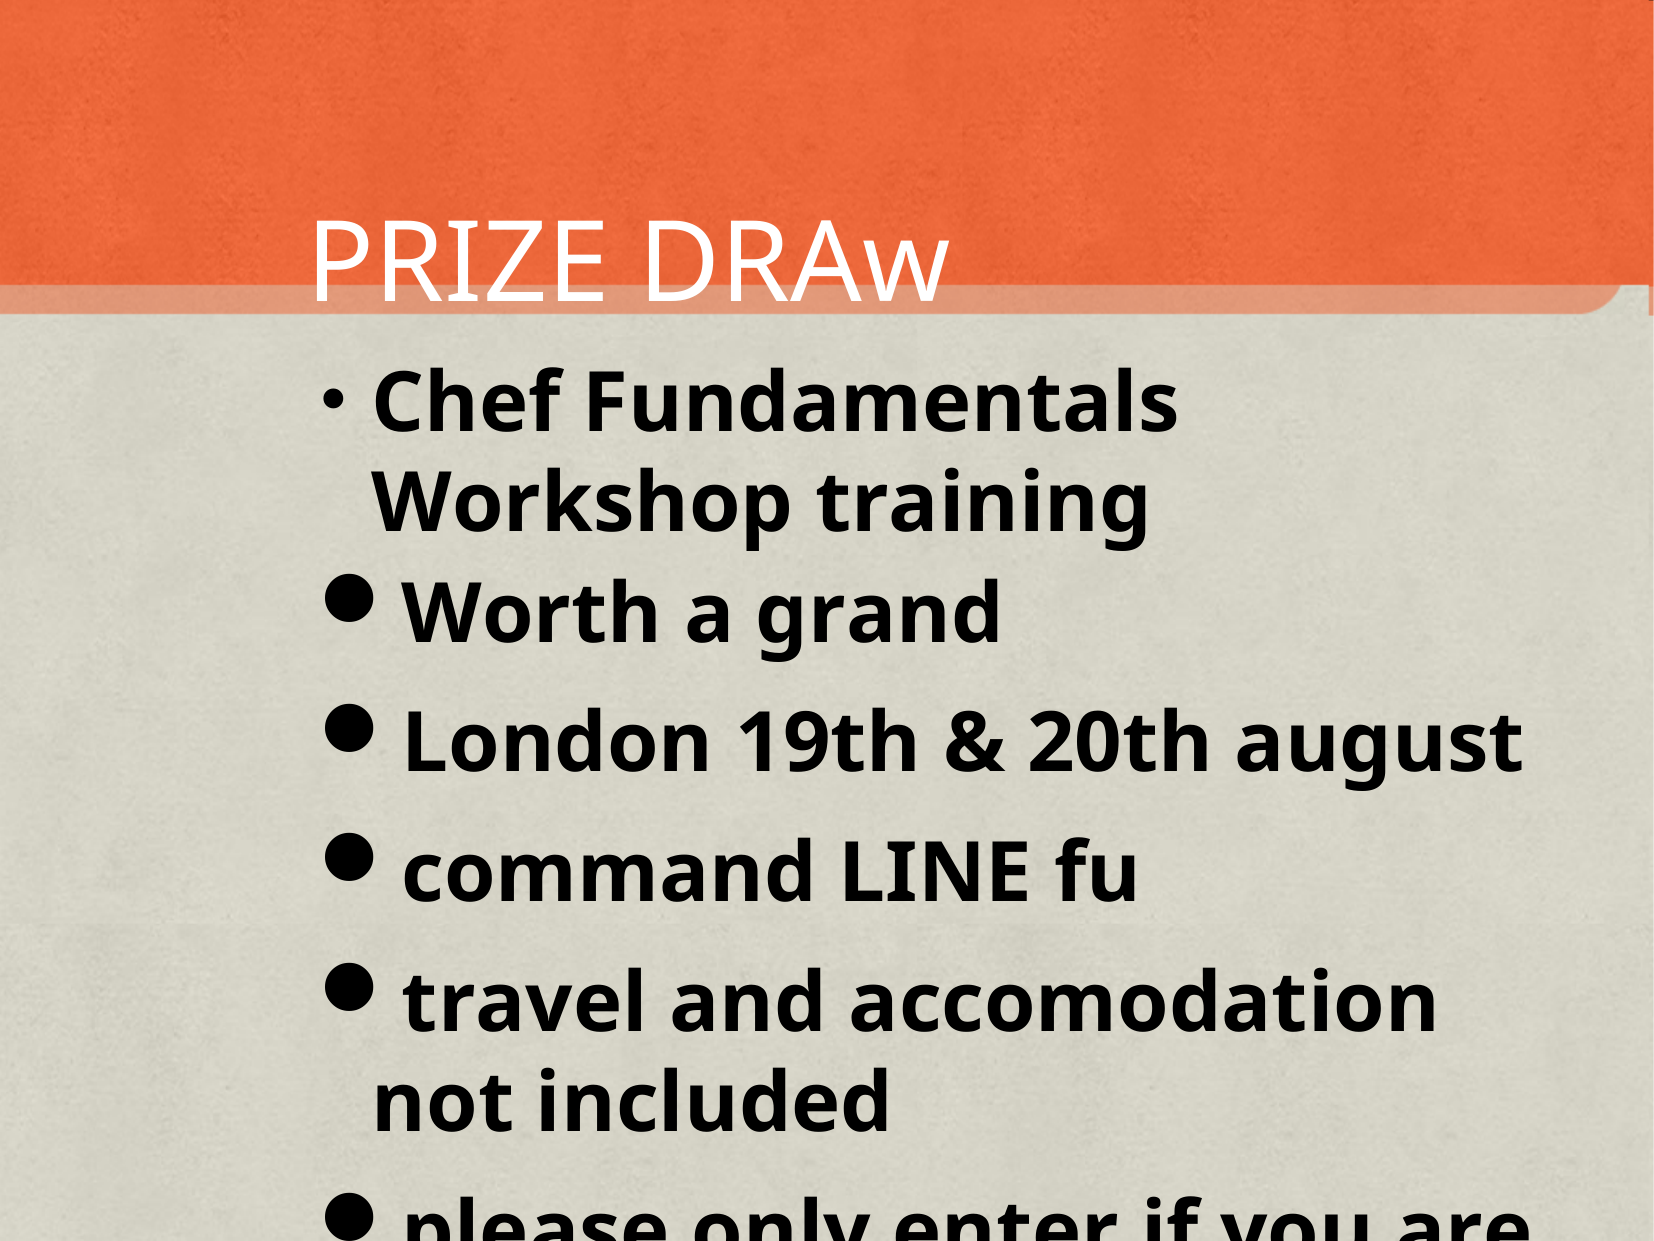

PRIZE DRAw
Chef Fundamentals Workshop training
Worth a grand
London 19th & 20th august
command LINE fu
travel and accomodation not included
please only enter if you are sure you can go